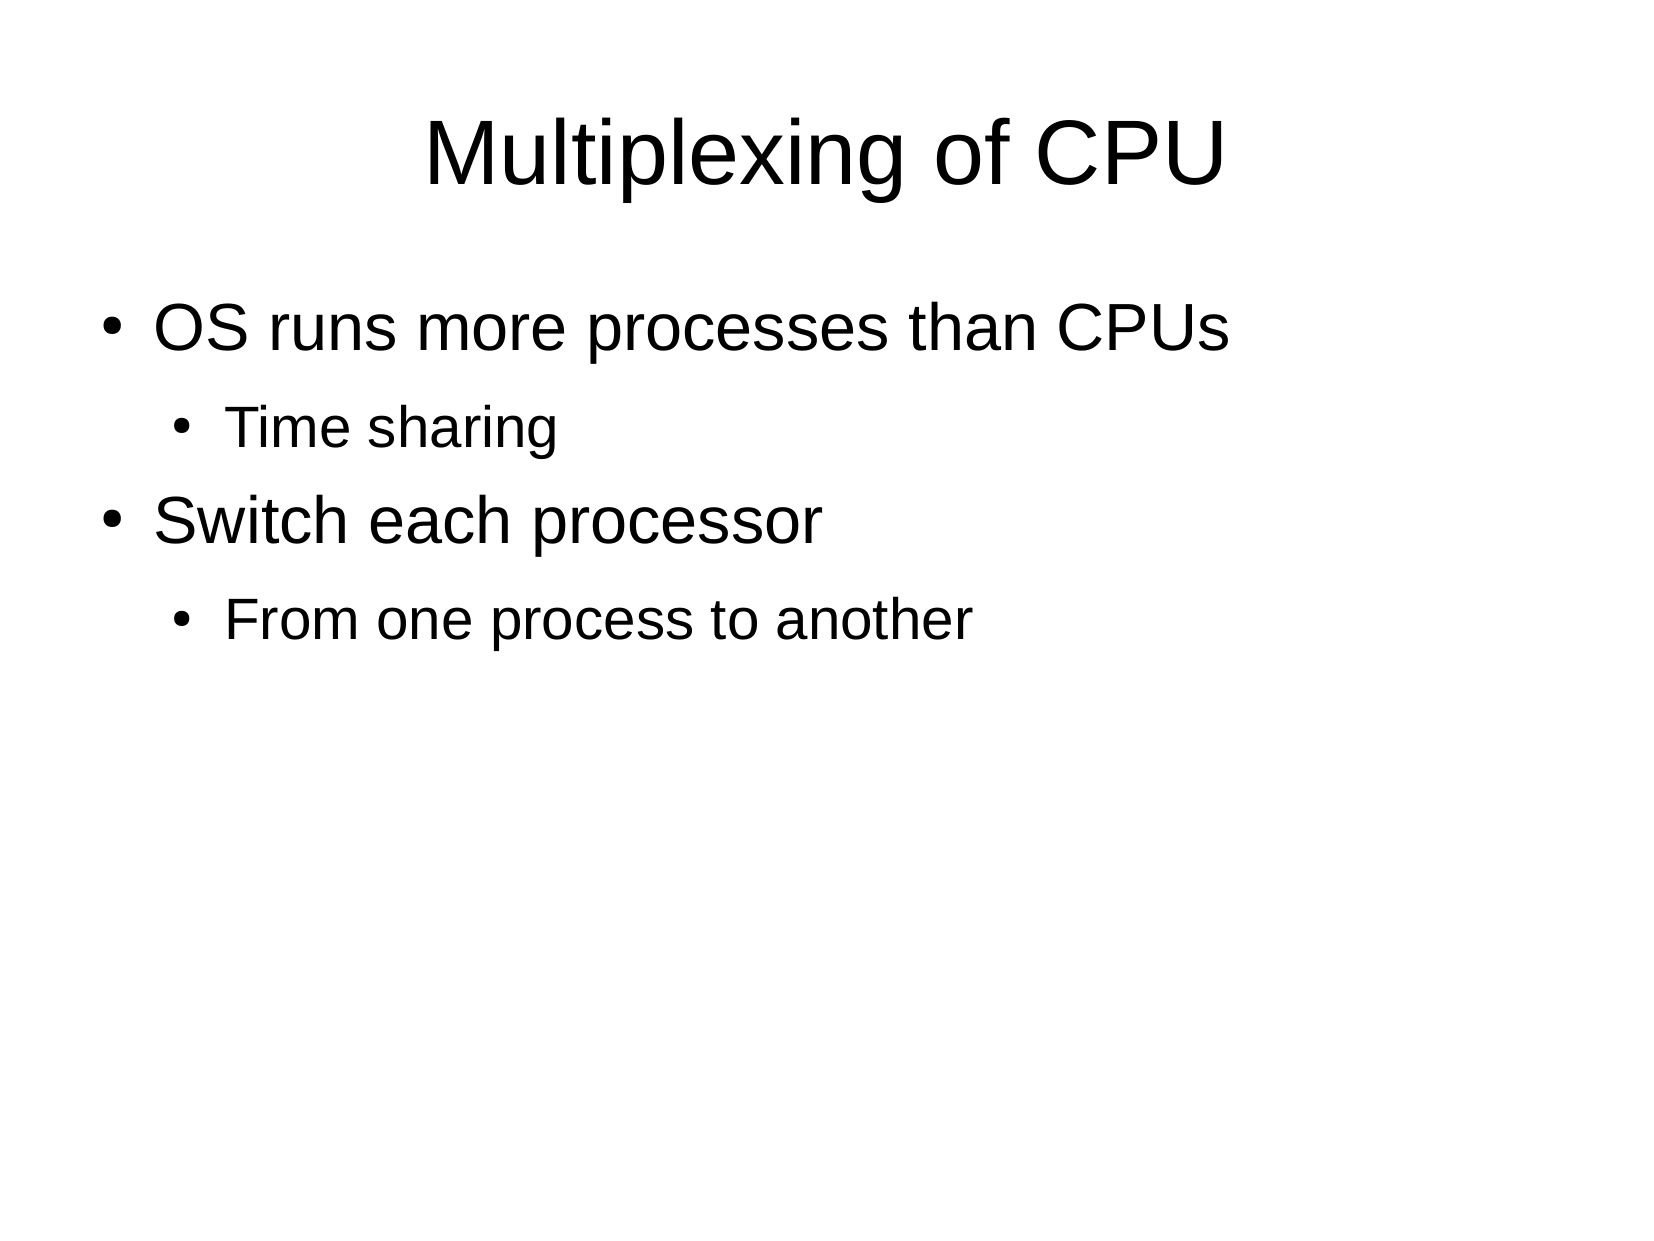

# Multiplexing of CPU
OS runs more processes than CPUs
Time sharing
Switch each processor
From one process to another